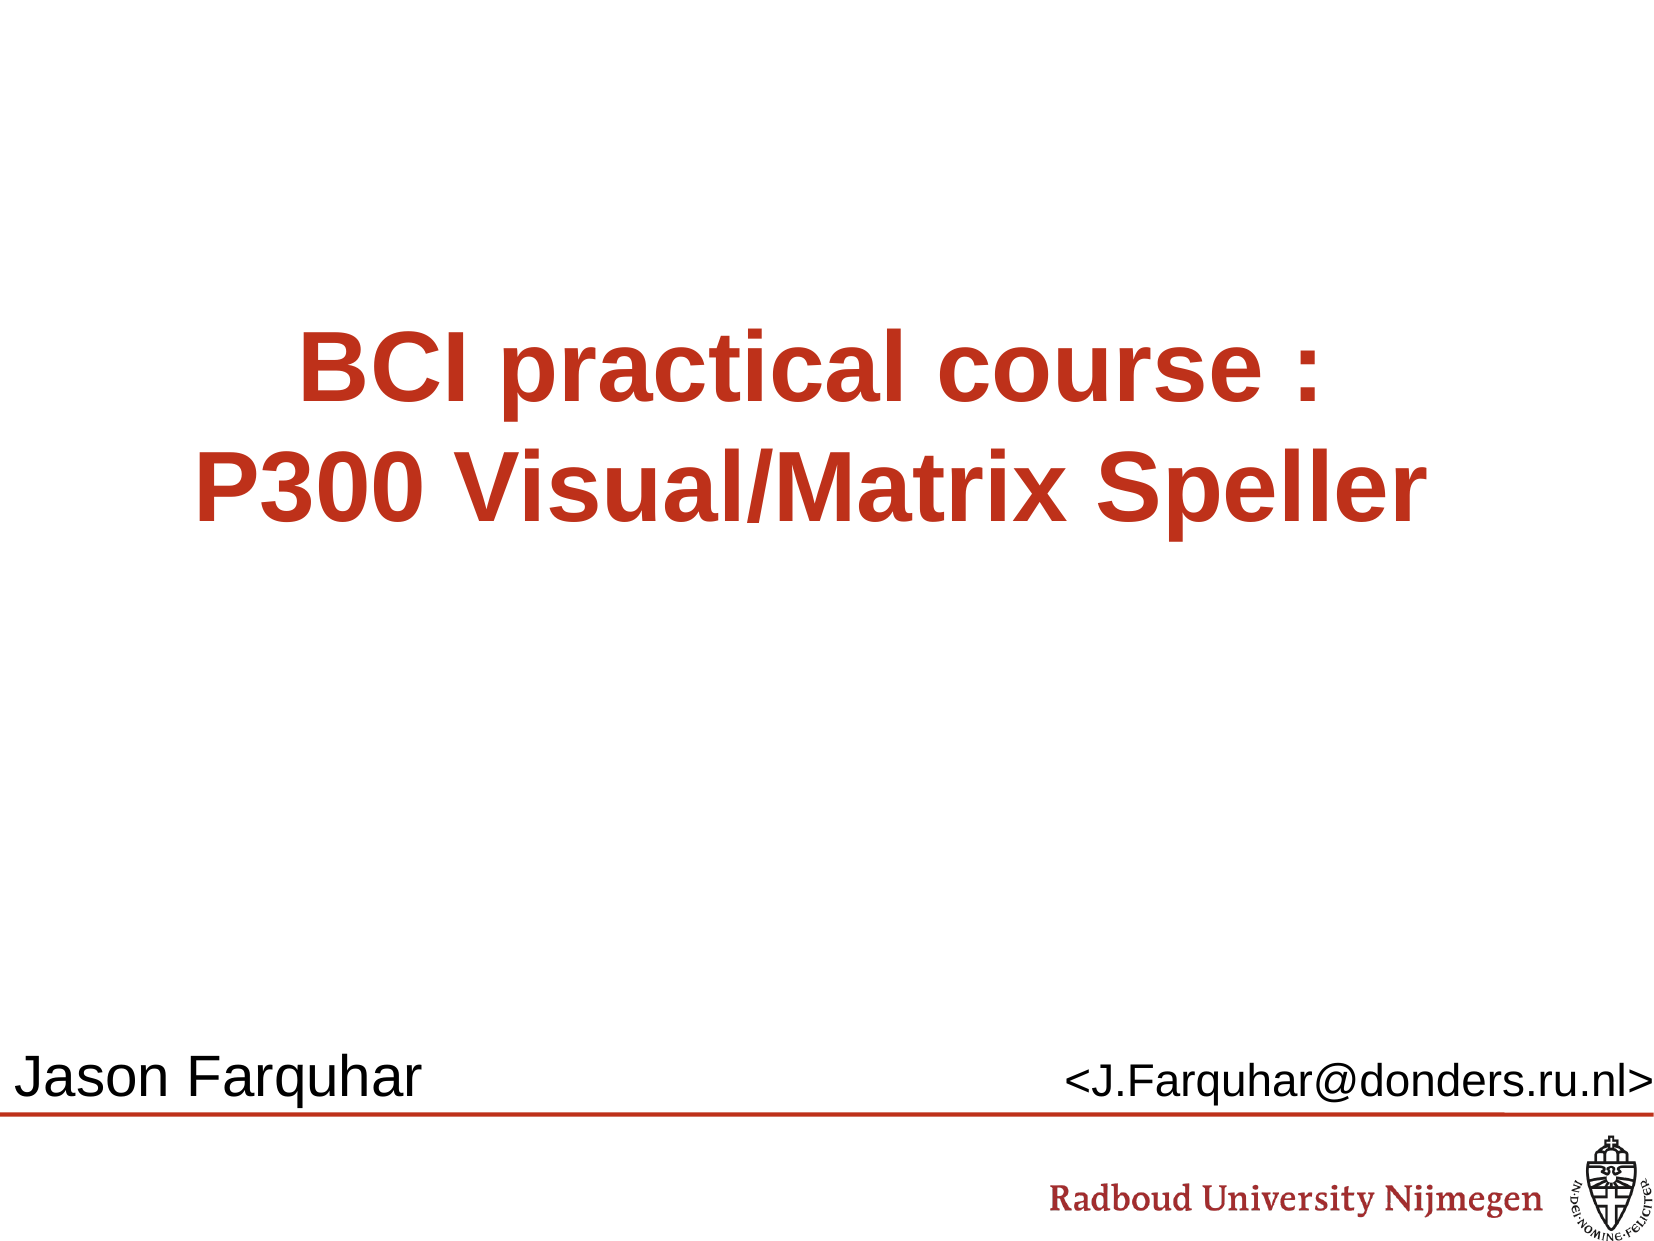

BCI practical course :
P300 Visual/Matrix Speller
Jason Farquhar									 <J.Farquhar@donders.ru.nl>